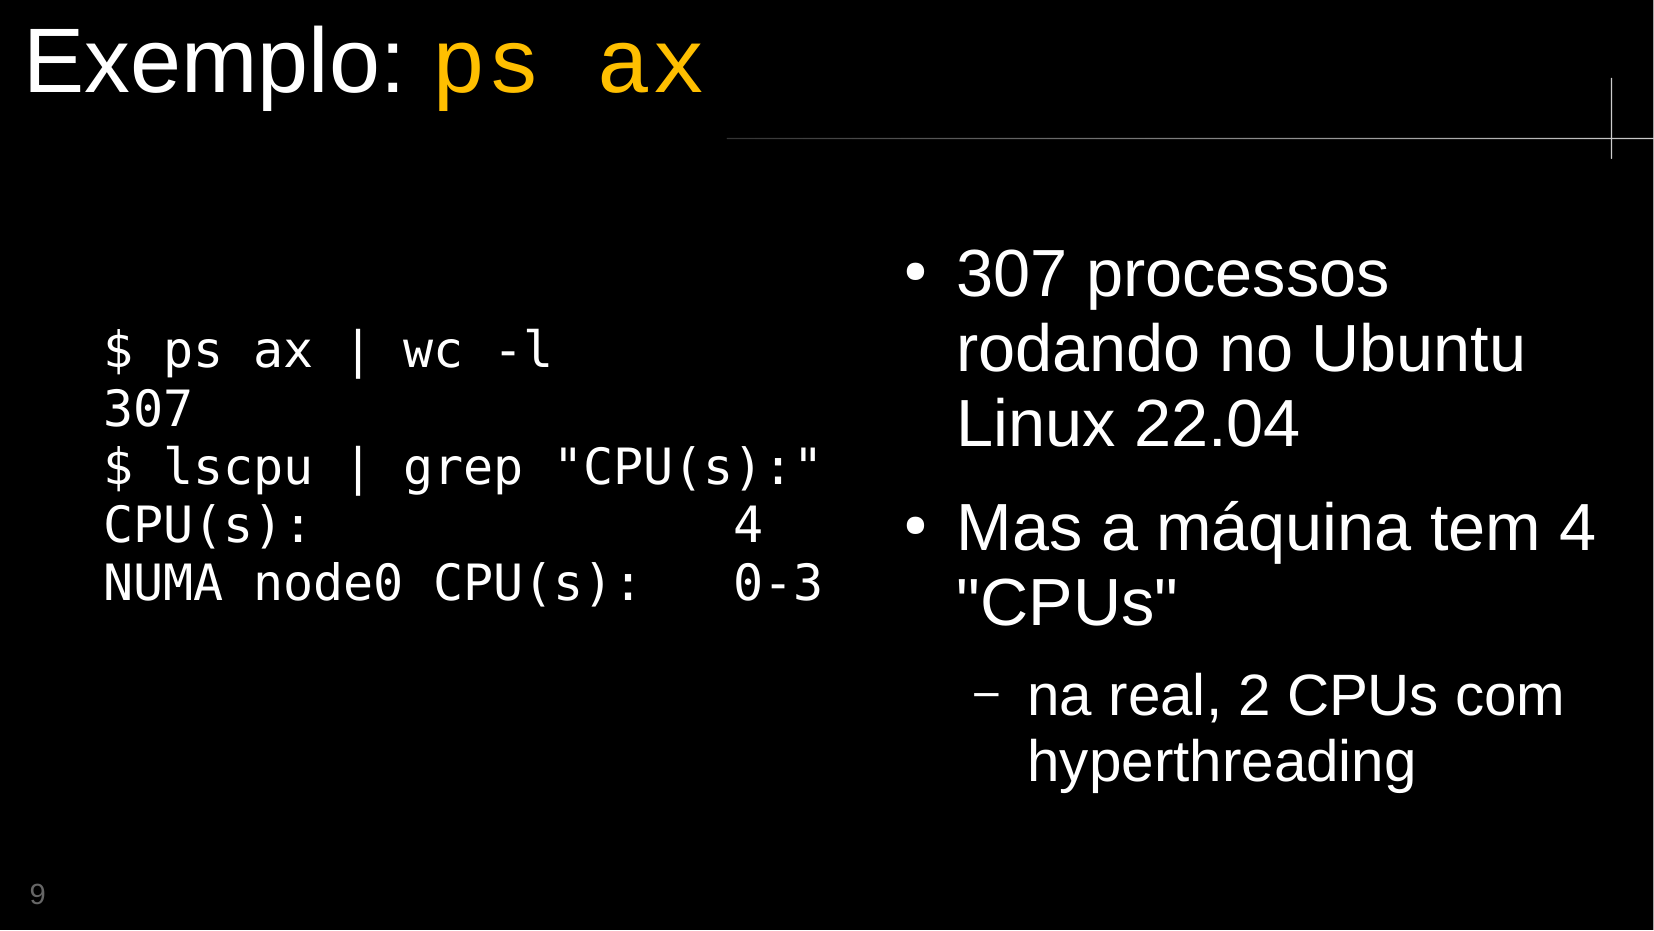

# Exemplo: ps ax
307 processos rodando no Ubuntu Linux 22.04
Mas a máquina tem 4 "CPUs"
na real, 2 CPUs com hyperthreading
$ ps ax | wc -l
307
$ lscpu | grep "CPU(s):"
CPU(s): 4
NUMA node0 CPU(s): 0-3
9